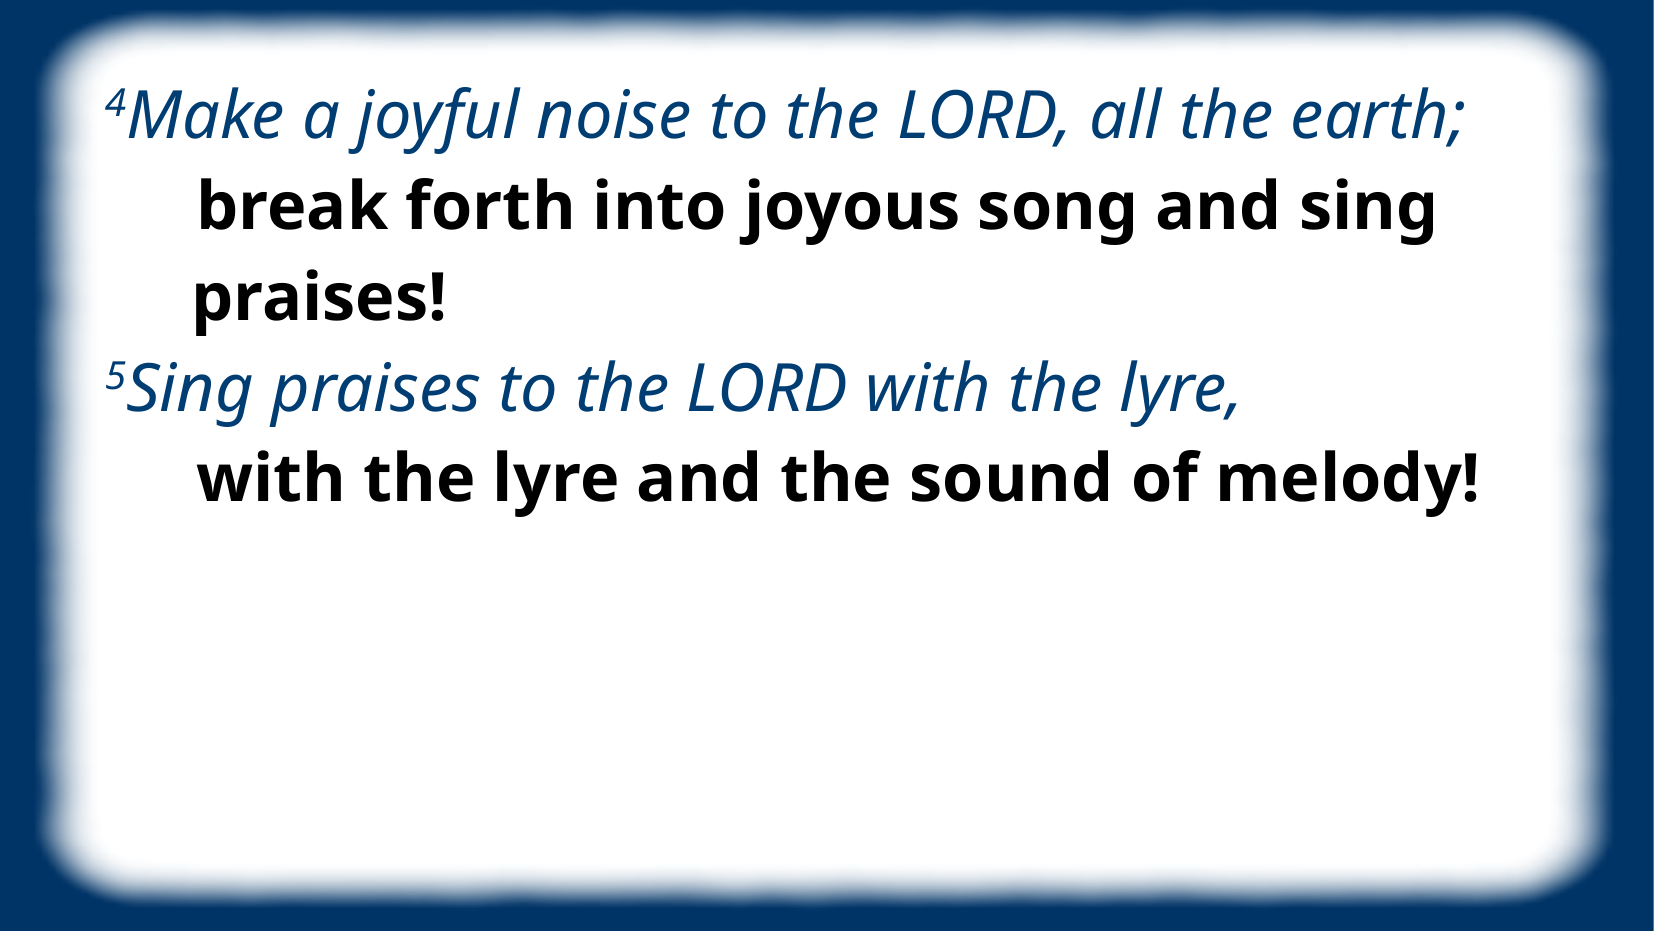

4Make a joyful noise to the LORD, all the earth;
 break forth into joyous song and sing
 praises!
5Sing praises to the LORD with the lyre,
 with the lyre and the sound of melody!